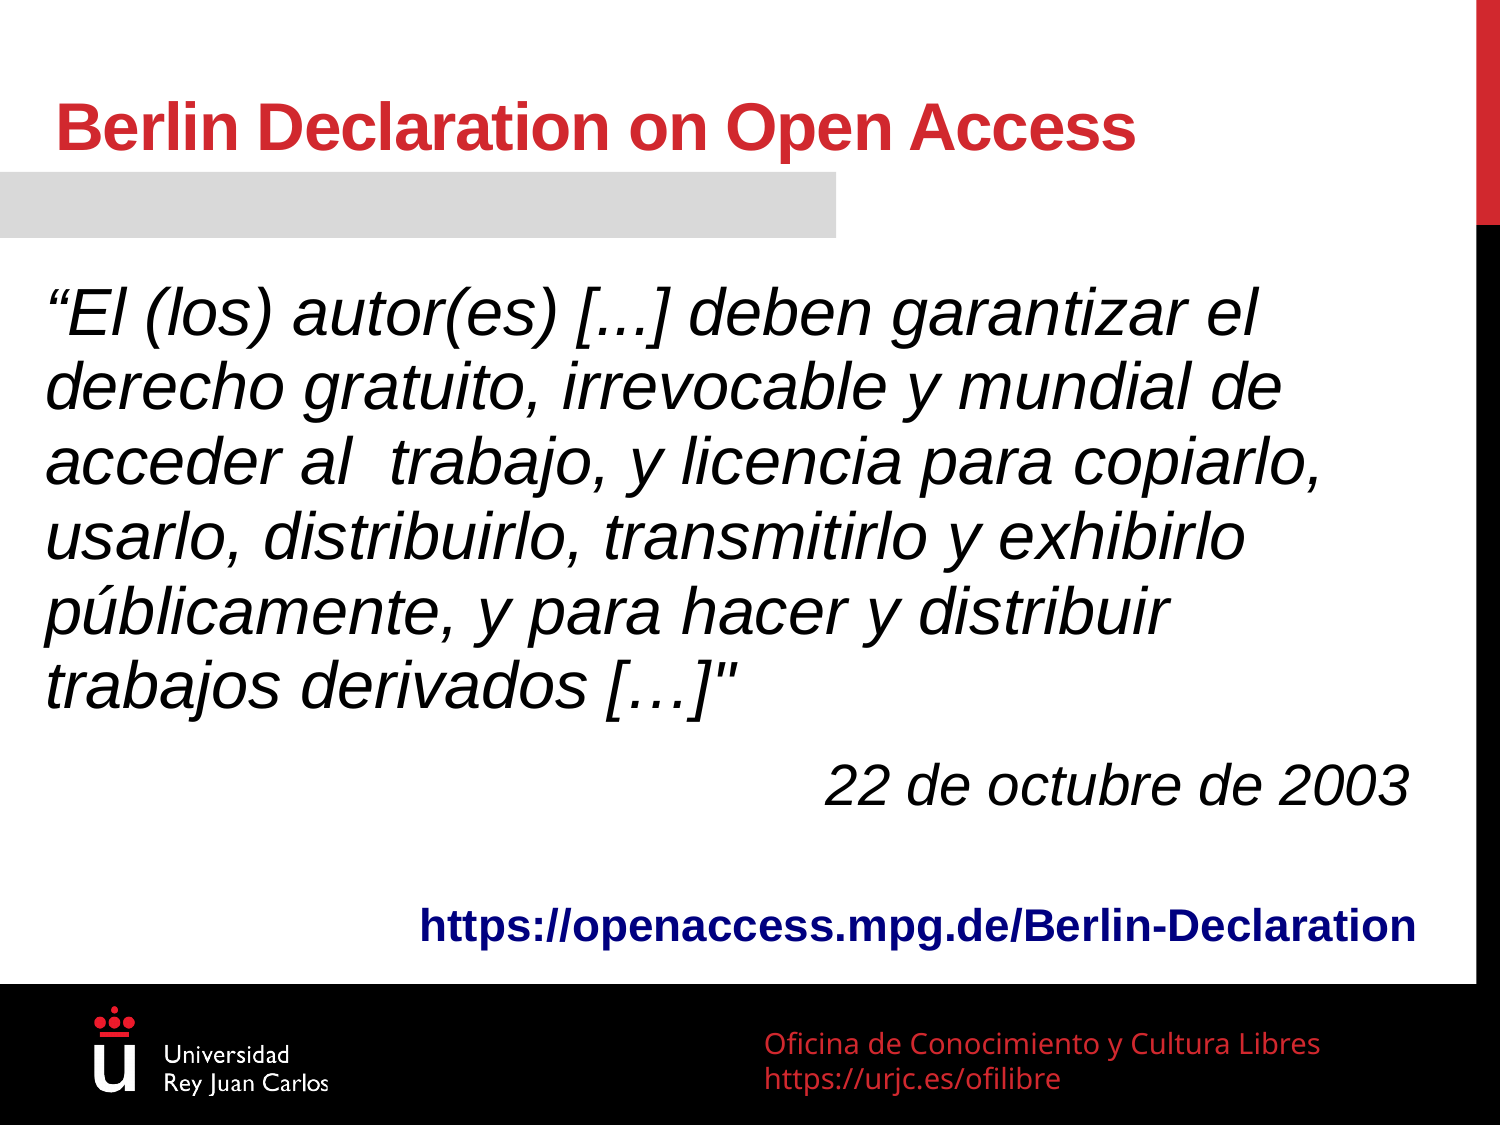

Berlin Declaration on Open Access
#
“El (los) autor(es) [...] deben garantizar el derecho gratuito, irrevocable y mundial de acceder al trabajo, y licencia para copiarlo, usarlo, distribuirlo, transmitirlo y exhibirlo públicamente, y para hacer y distribuir trabajos derivados […]''
22 de octubre de 2003
https://openaccess.mpg.de/Berlin-Declaration
Oficina de Conocimiento y Cultura Libres
https://urjc.es/ofilibre